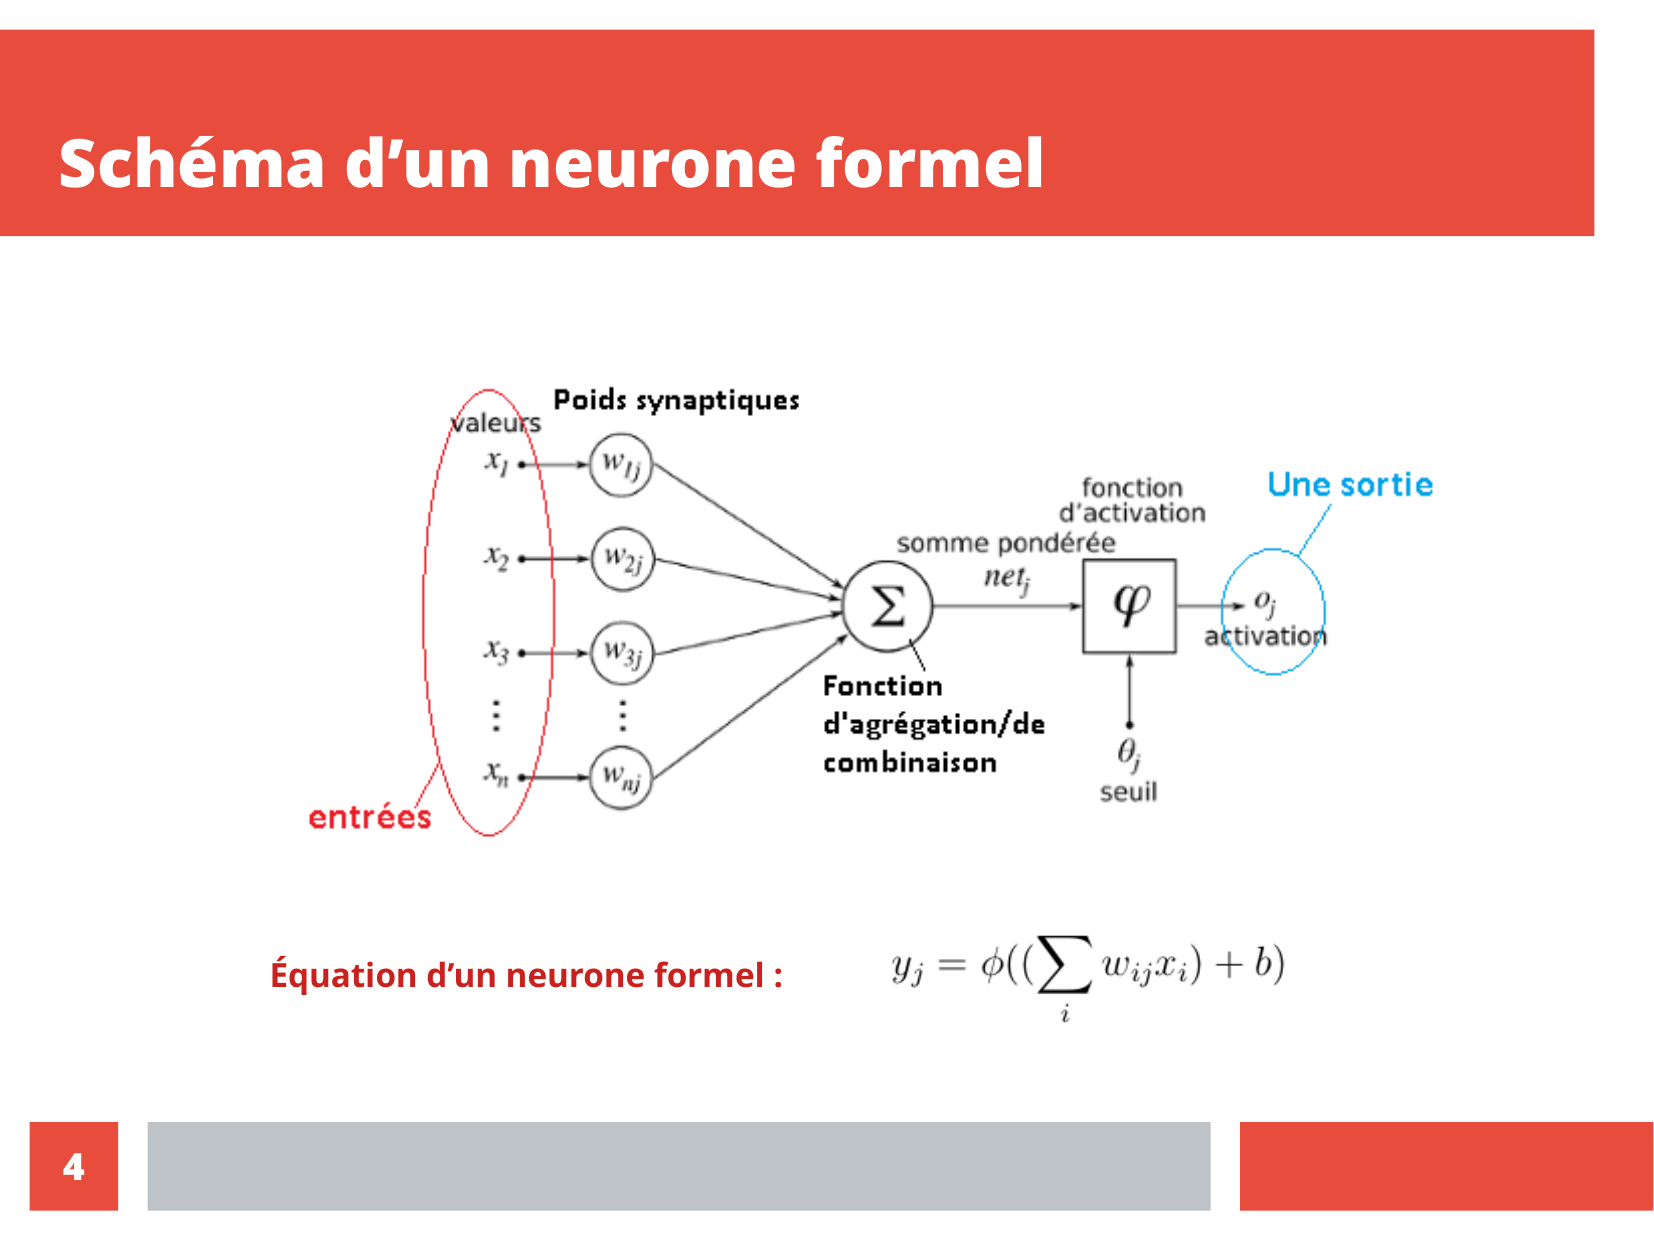

# Schéma d’un neurone formel
Équation d’un neurone formel :
4